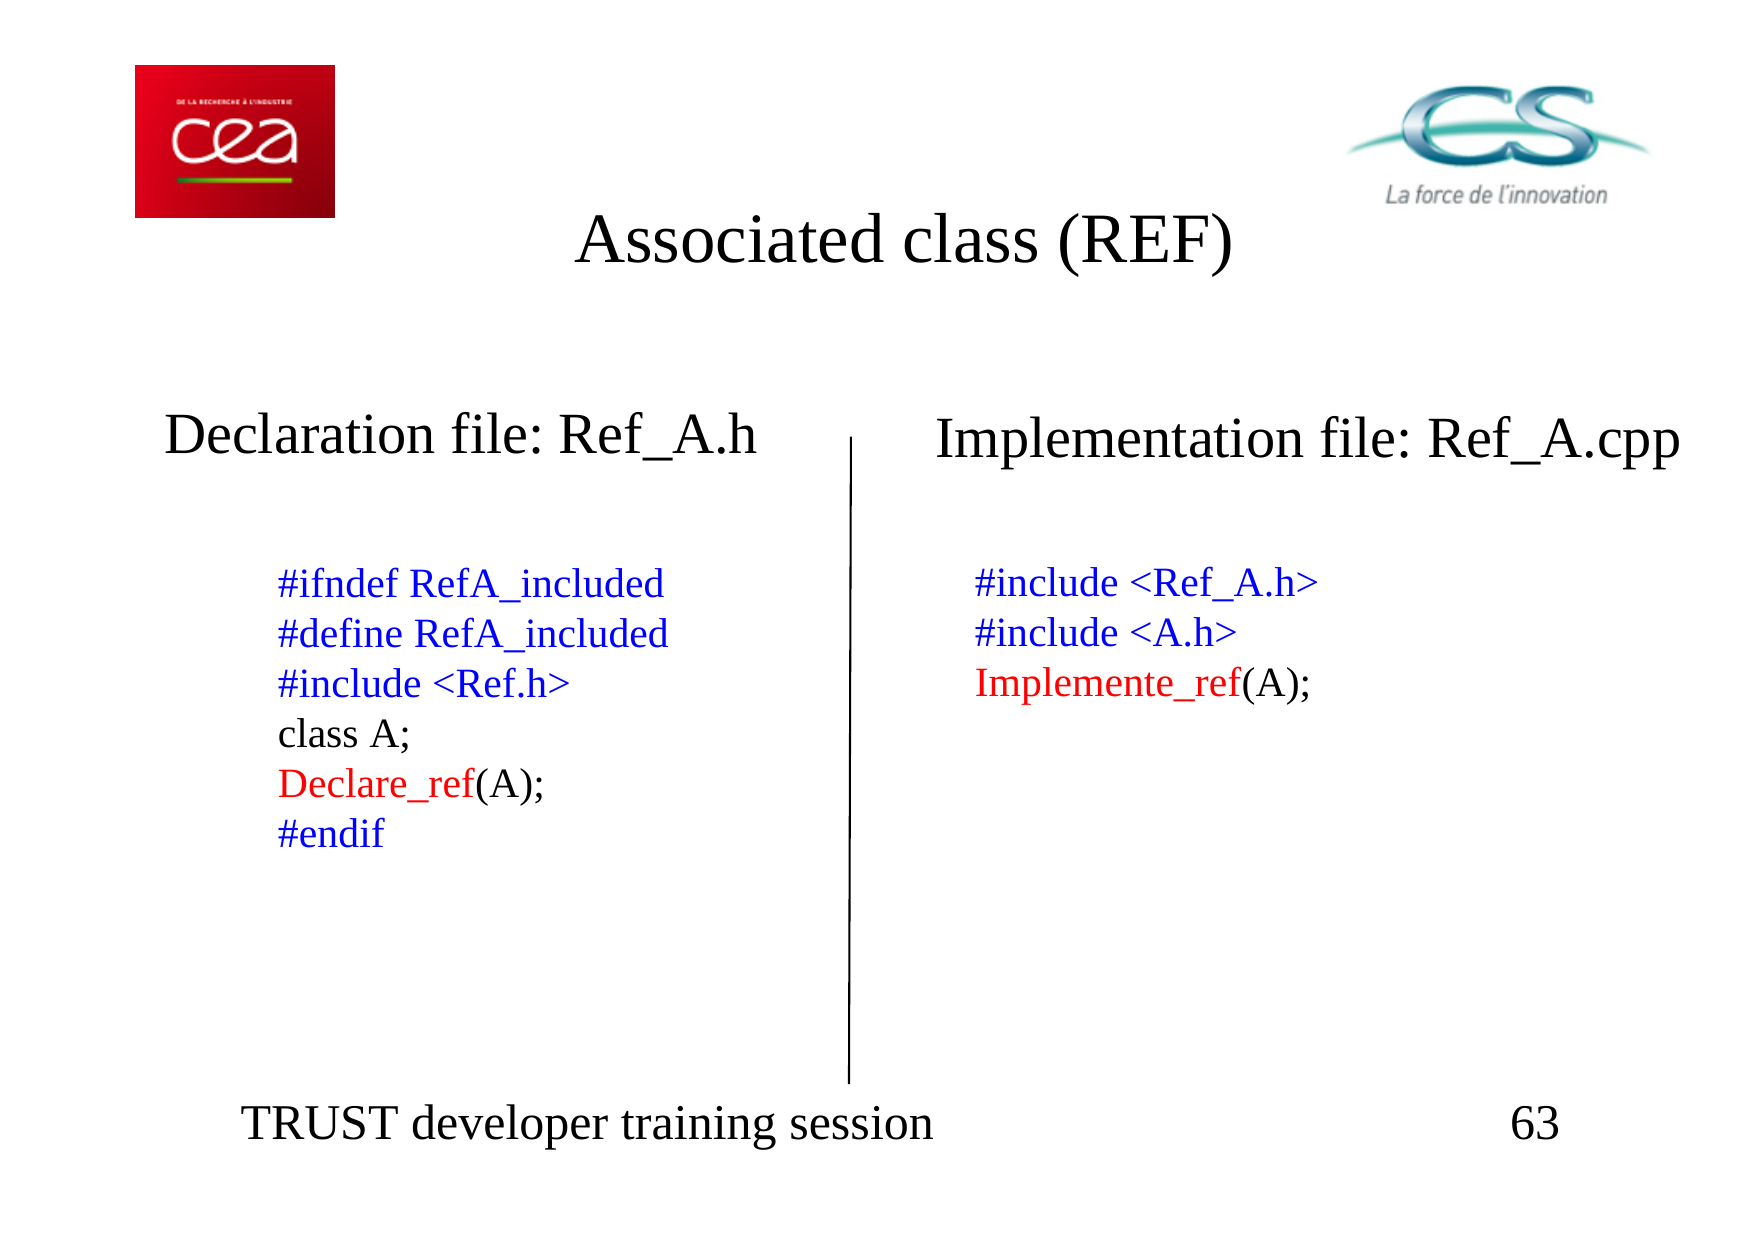

Associated class (REF)
Declaration file: Ref_A.h
Implementation file: Ref_A.cpp
#include <Ref_A.h>
#include <A.h>
Implemente_ref(A);
#ifndef RefA_included
#define RefA_included
#include <Ref.h>
class A;
Declare_ref(A);
#endif
TRUST developer training session
63